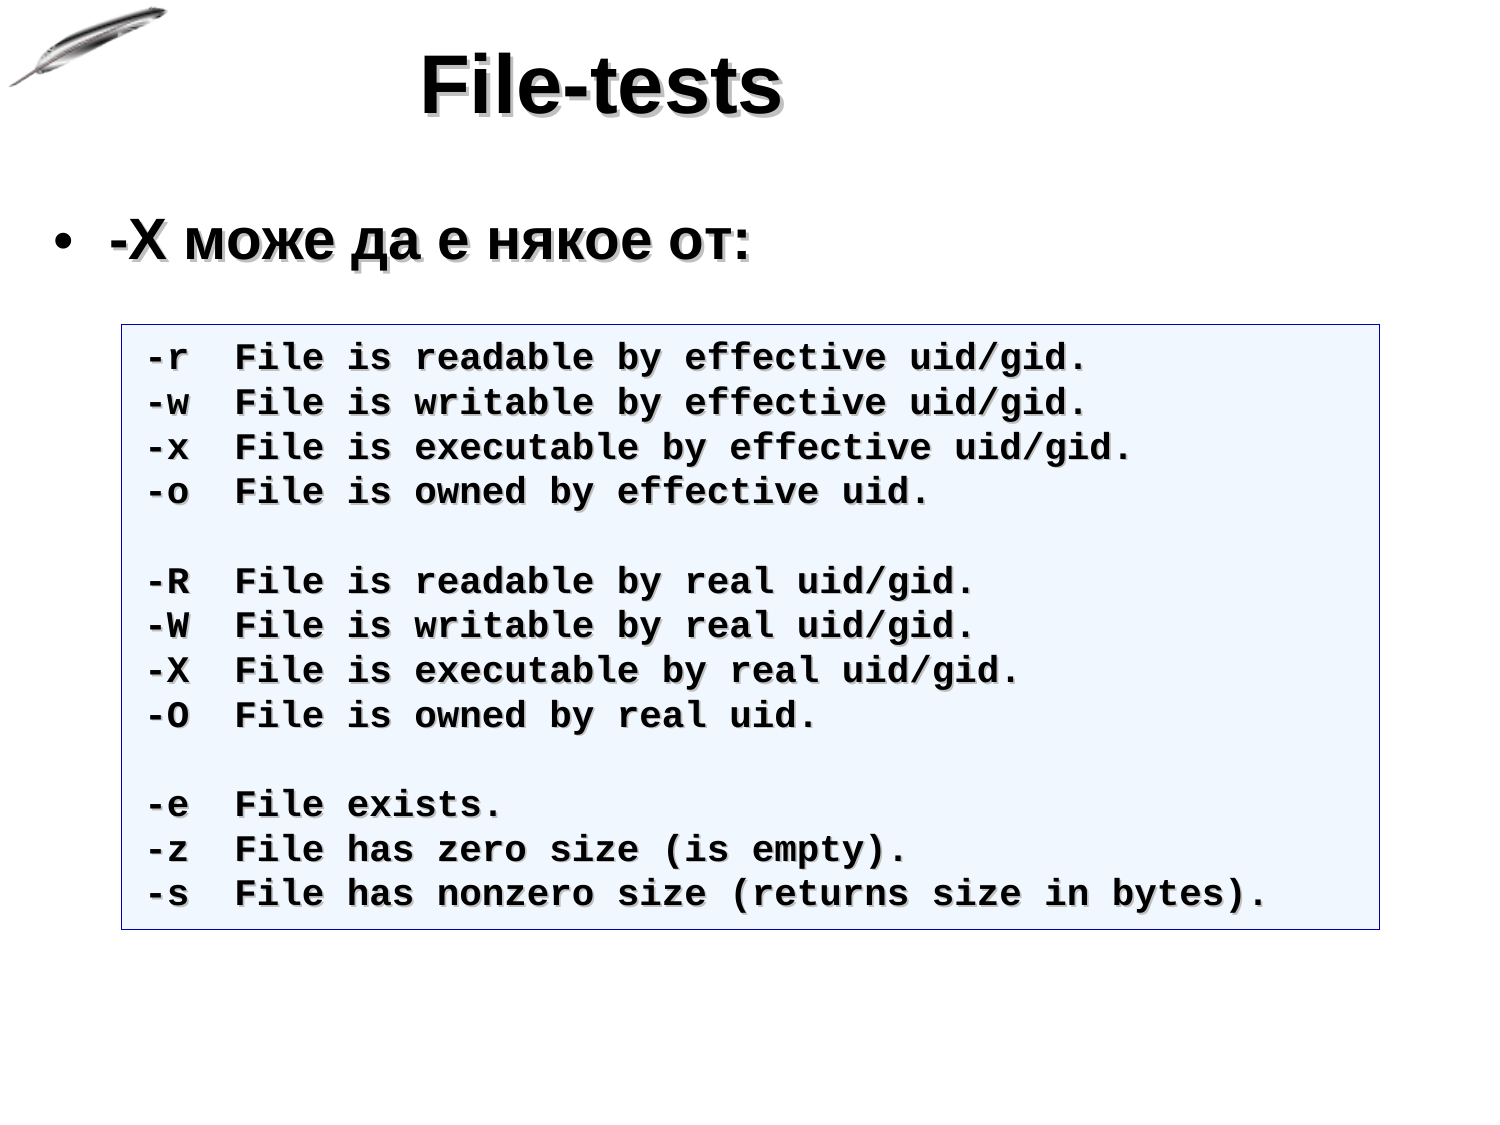

# File-tests
-X може да е някое от:
-r File is readable by effective uid/gid.
-w File is writable by effective uid/gid.
-x File is executable by effective uid/gid.
-o File is owned by effective uid.
-R File is readable by real uid/gid.
-W File is writable by real uid/gid.
-X File is executable by real uid/gid.
-O File is owned by real uid.
-e File exists.
-z File has zero size (is empty).
-s File has nonzero size (returns size in bytes).